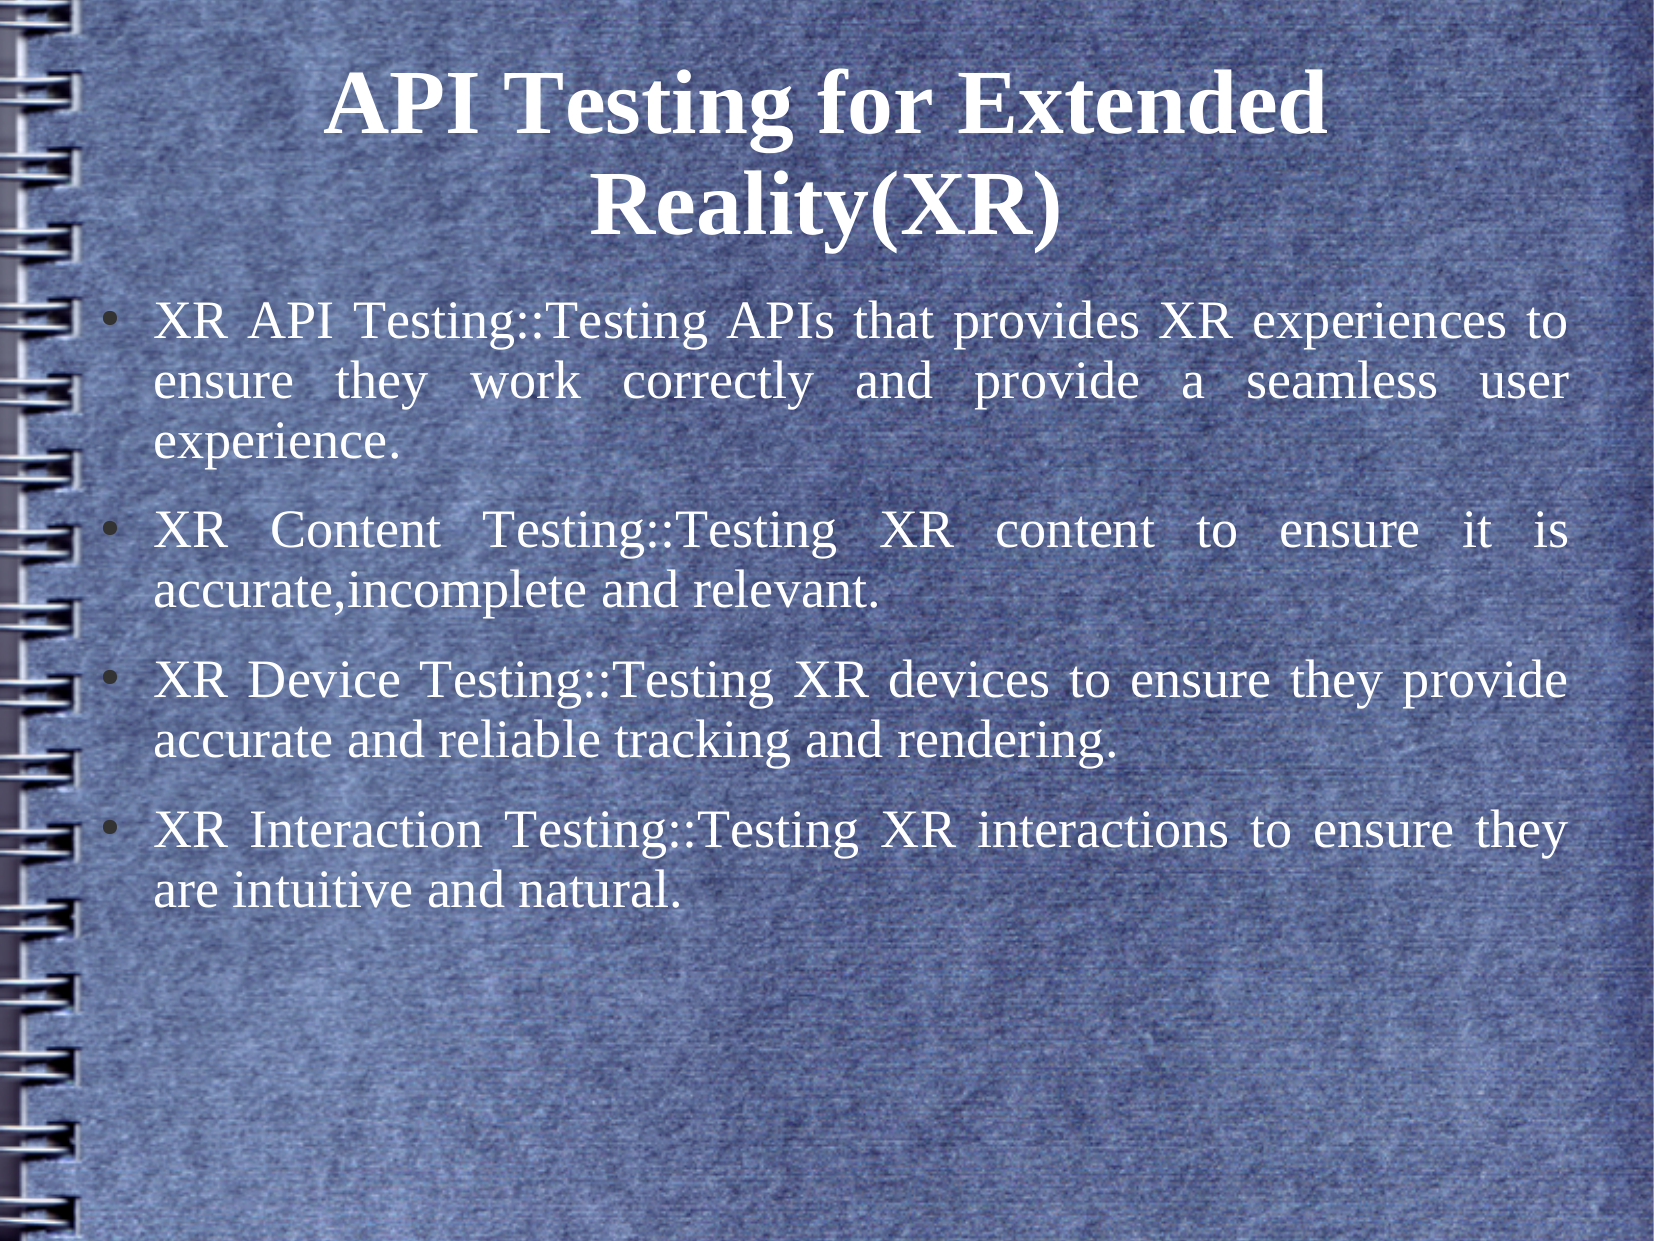

# API Testing for Extended Reality(XR)
XR API Testing::Testing APIs that provides XR experiences to ensure they work correctly and provide a seamless user experience.
XR Content Testing::Testing XR content to ensure it is accurate,incomplete and relevant.
XR Device Testing::Testing XR devices to ensure they provide accurate and reliable tracking and rendering.
XR Interaction Testing::Testing XR interactions to ensure they are intuitive and natural.